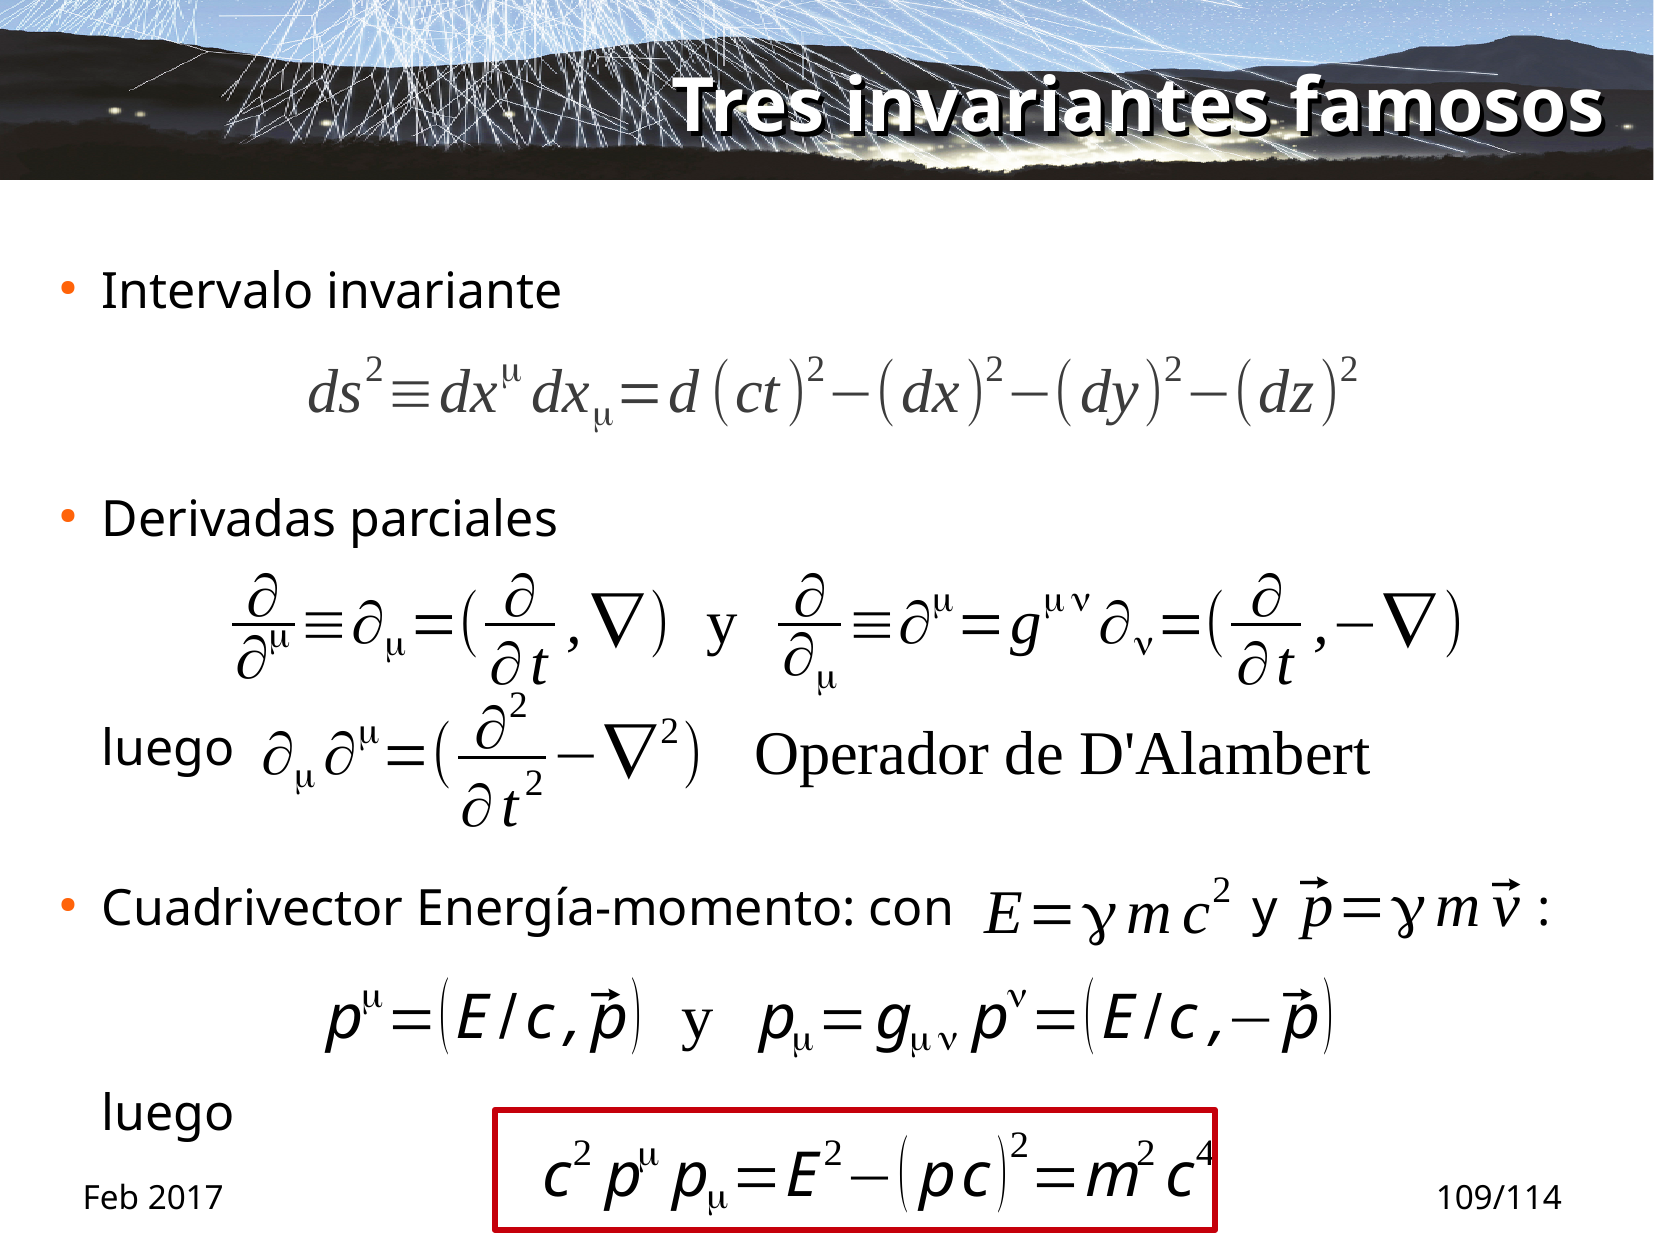

# Tres invariantes famosos
Intervalo invariante
Derivadas parciales
luego
Cuadrivector Energía-momento: con y :
luego
Feb 2017
Asorey - Chile - U01
109